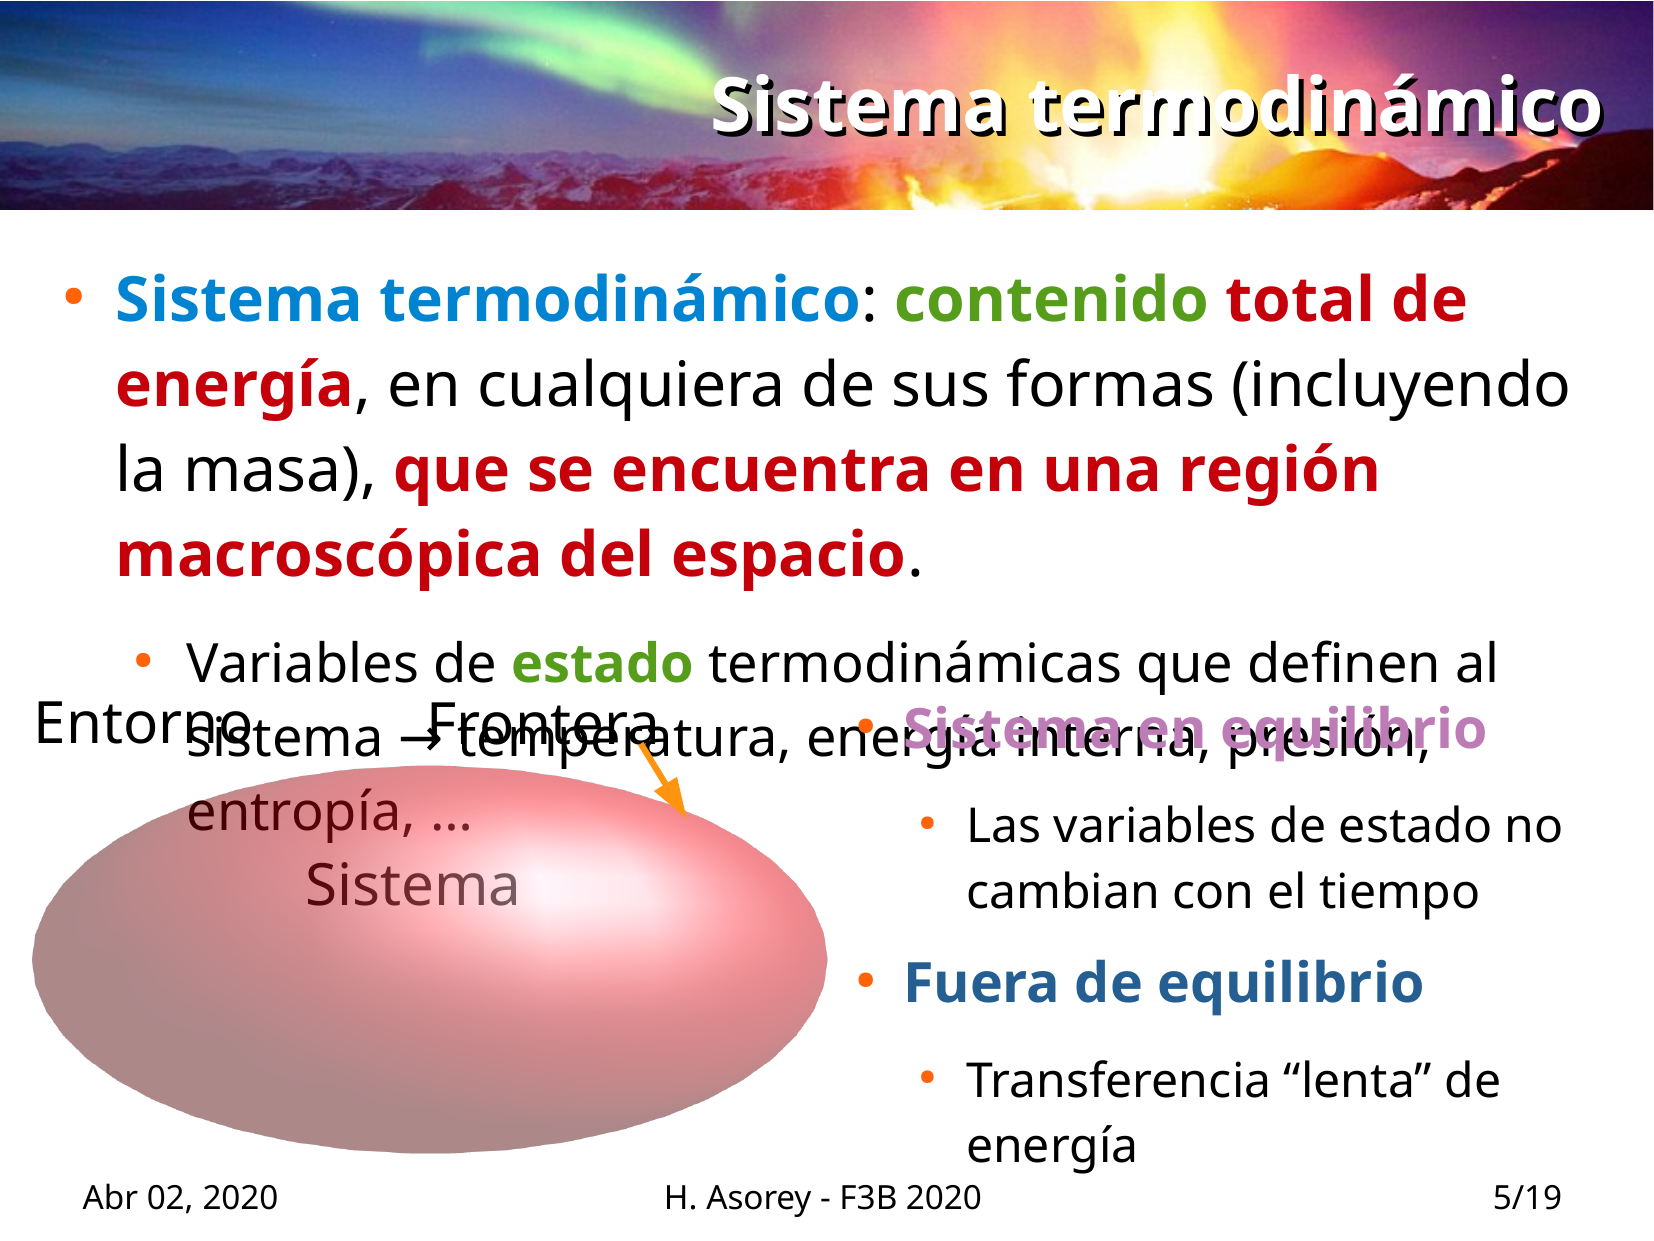

# Sistema termodinámico
Sistema termodinámico: contenido total de energía, en cualquiera de sus formas (incluyendo la masa), que se encuentra en una región macroscópica del espacio.
Variables de estado termodinámicas que definen al sistema → temperatura, energía interna, presión, entropía, …
Entorno
Frontera
Sistema en equilibrio
Las variables de estado no cambian con el tiempo
Fuera de equilibrio
Transferencia “lenta” de energía
Sistema
Abr 02, 2020
H. Asorey - F3B 2020
5